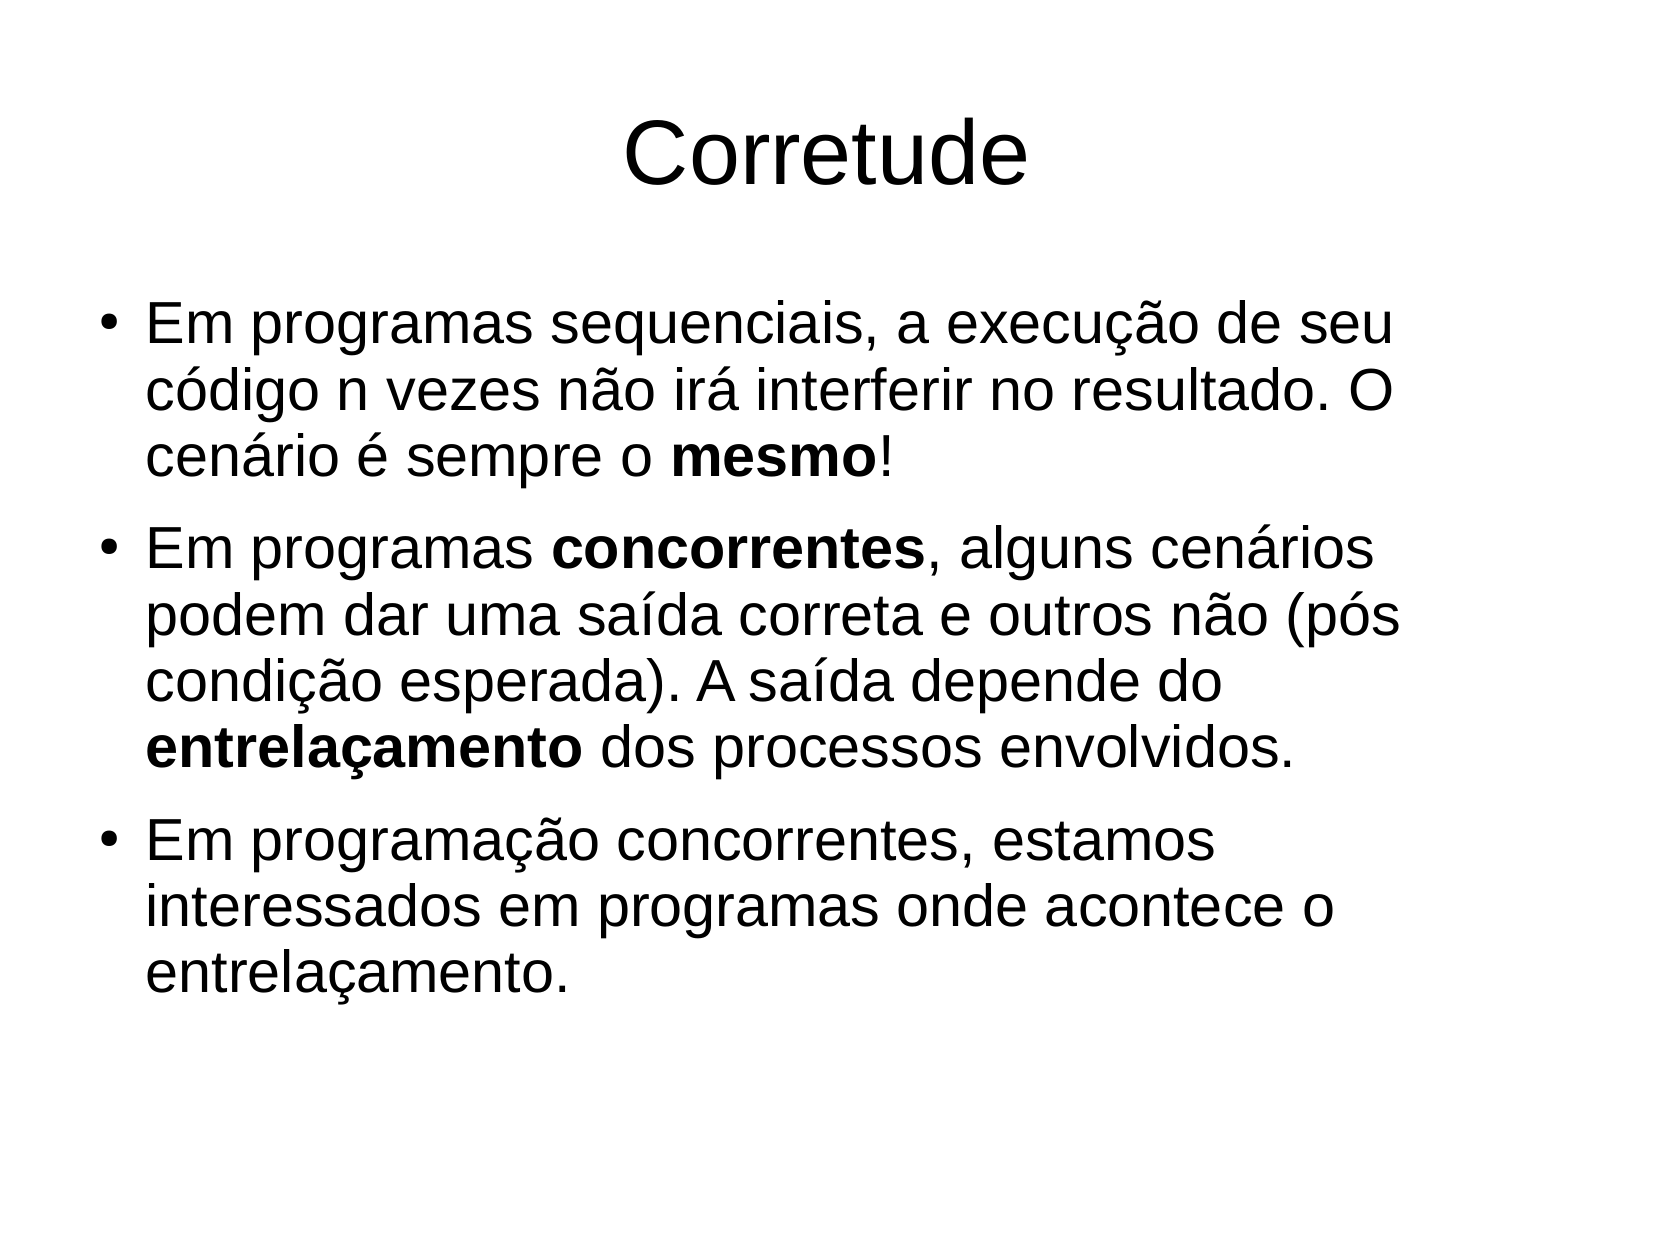

# Corretude
Em programas sequenciais, a execução de seu código n vezes não irá interferir no resultado. O cenário é sempre o mesmo!
Em programas concorrentes, alguns cenários podem dar uma saída correta e outros não (pós condição esperada). A saída depende do entrelaçamento dos processos envolvidos.
Em programação concorrentes, estamos interessados em programas onde acontece o entrelaçamento.